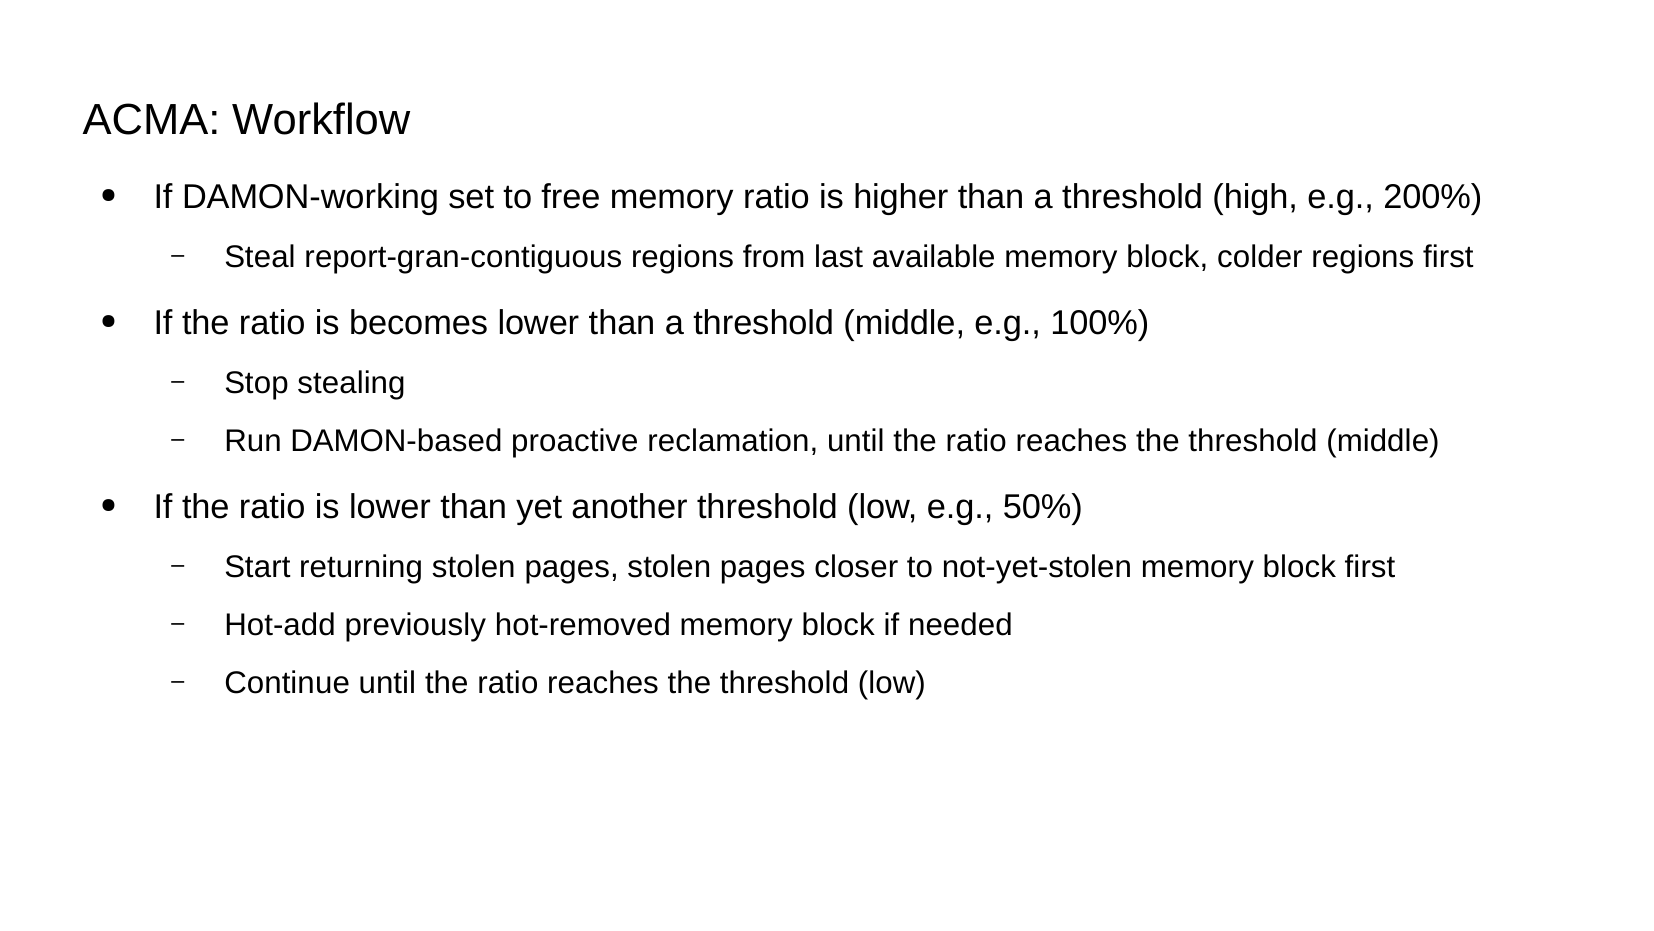

# ACMA: Workflow
If DAMON-working set to free memory ratio is higher than a threshold (high, e.g., 200%)
Steal report-gran-contiguous regions from last available memory block, colder regions first
If the ratio is becomes lower than a threshold (middle, e.g., 100%)
Stop stealing
Run DAMON-based proactive reclamation, until the ratio reaches the threshold (middle)
If the ratio is lower than yet another threshold (low, e.g., 50%)
Start returning stolen pages, stolen pages closer to not-yet-stolen memory block first
Hot-add previously hot-removed memory block if needed
Continue until the ratio reaches the threshold (low)